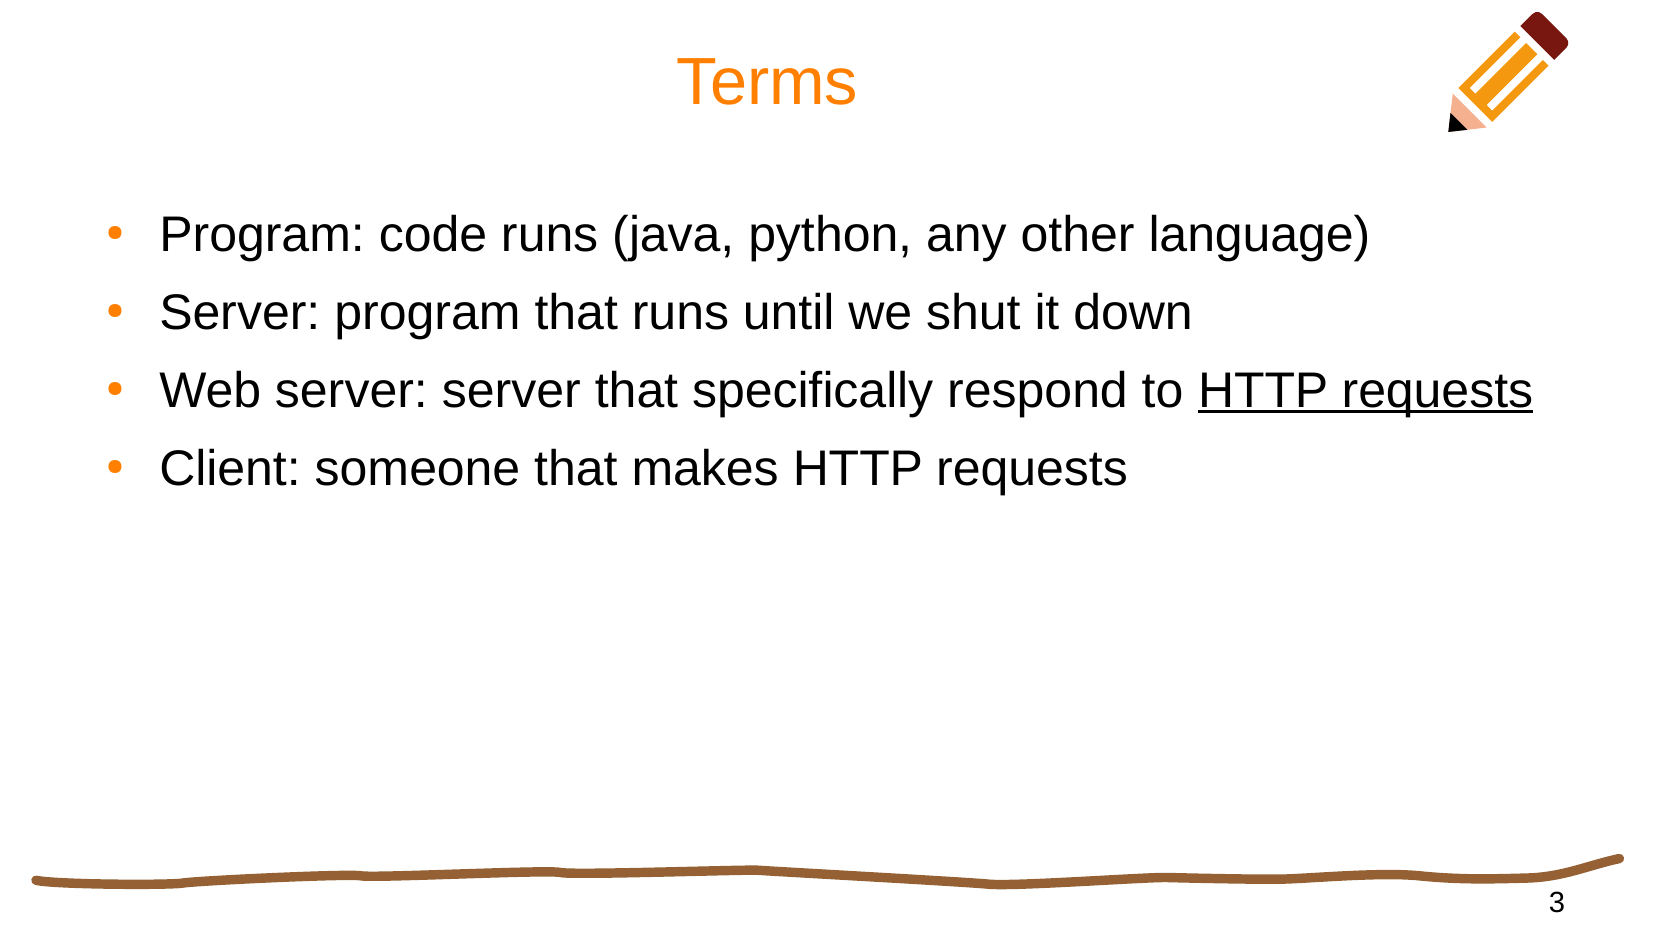

# Terms
Program: code runs (java, python, any other language)
Server: program that runs until we shut it down
Web server: server that specifically respond to HTTP requests
Client: someone that makes HTTP requests
3